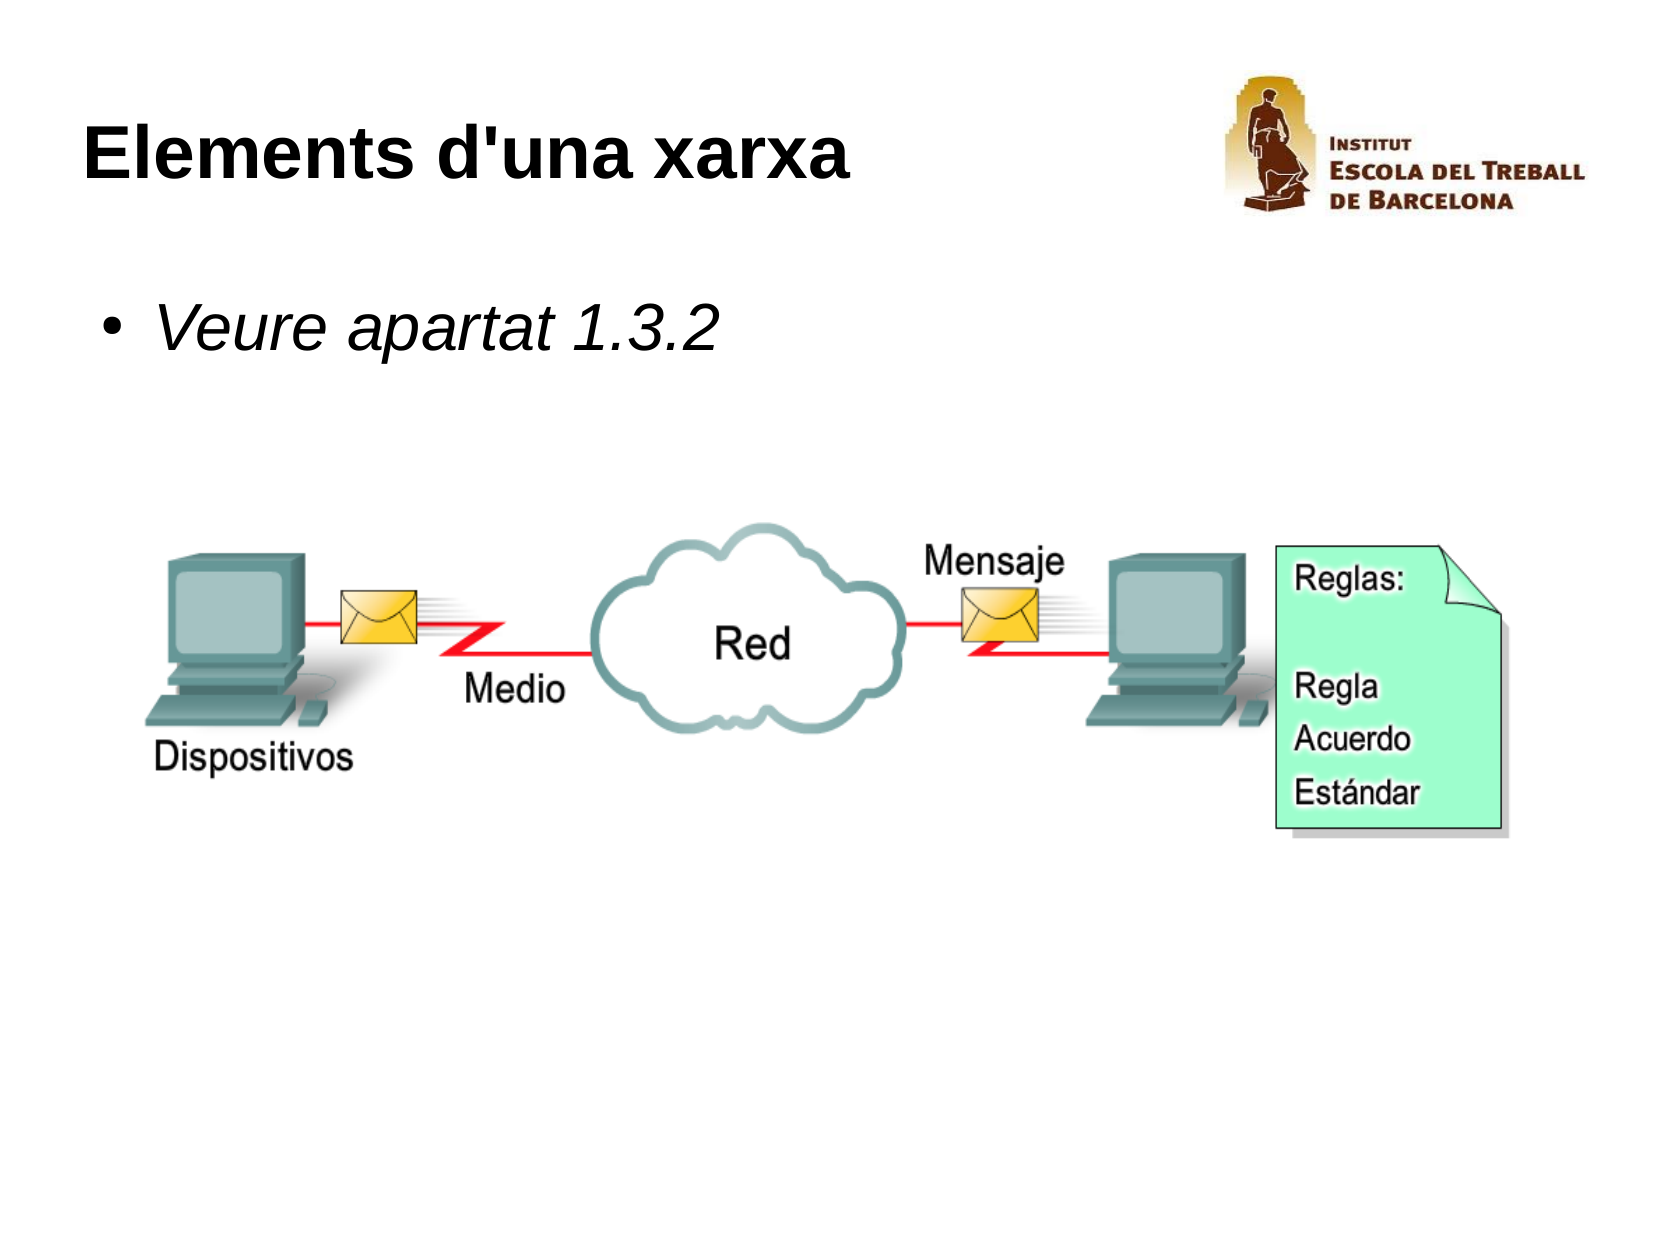

# Elements d'una xarxa
Veure apartat 1.3.2